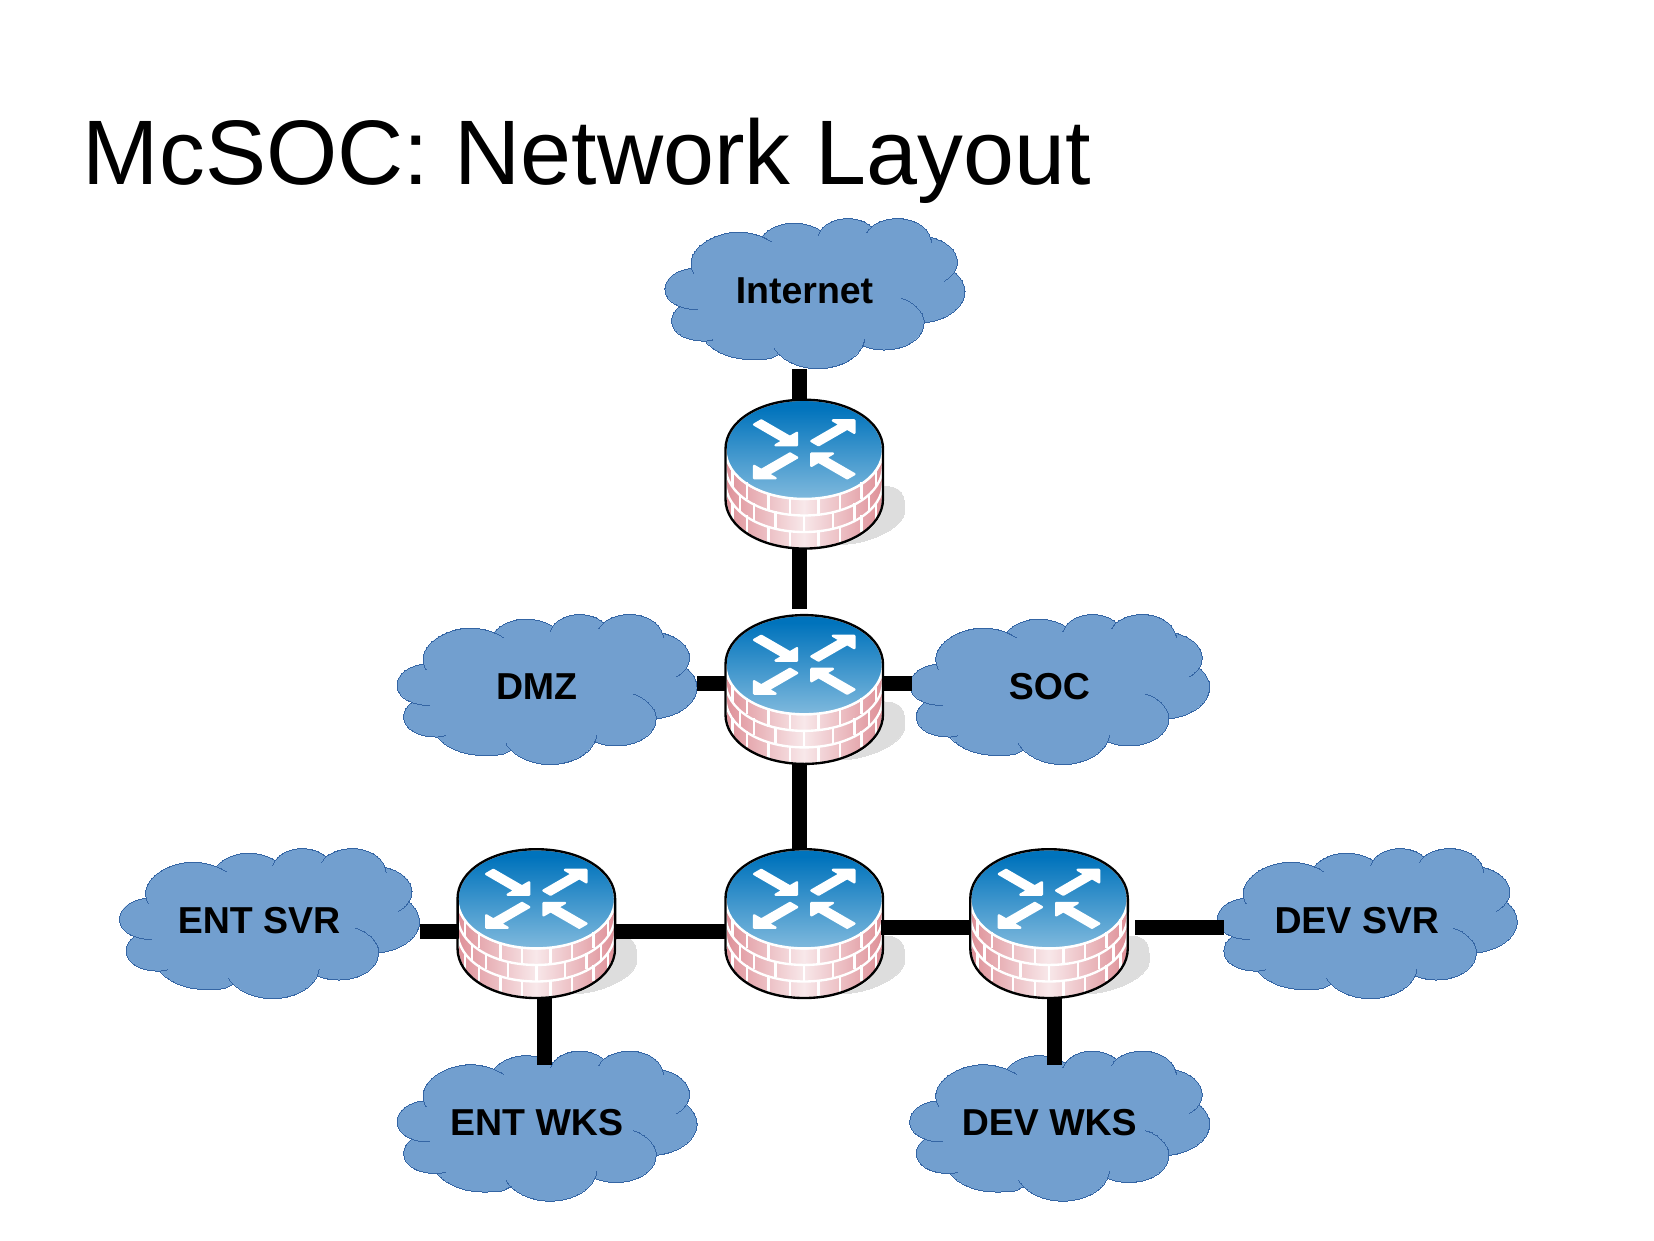

# McSOC: Network Layout
Internet
DMZ
SOC
ENT SVR
DEV SVR
ENT WKS
DEV WKS